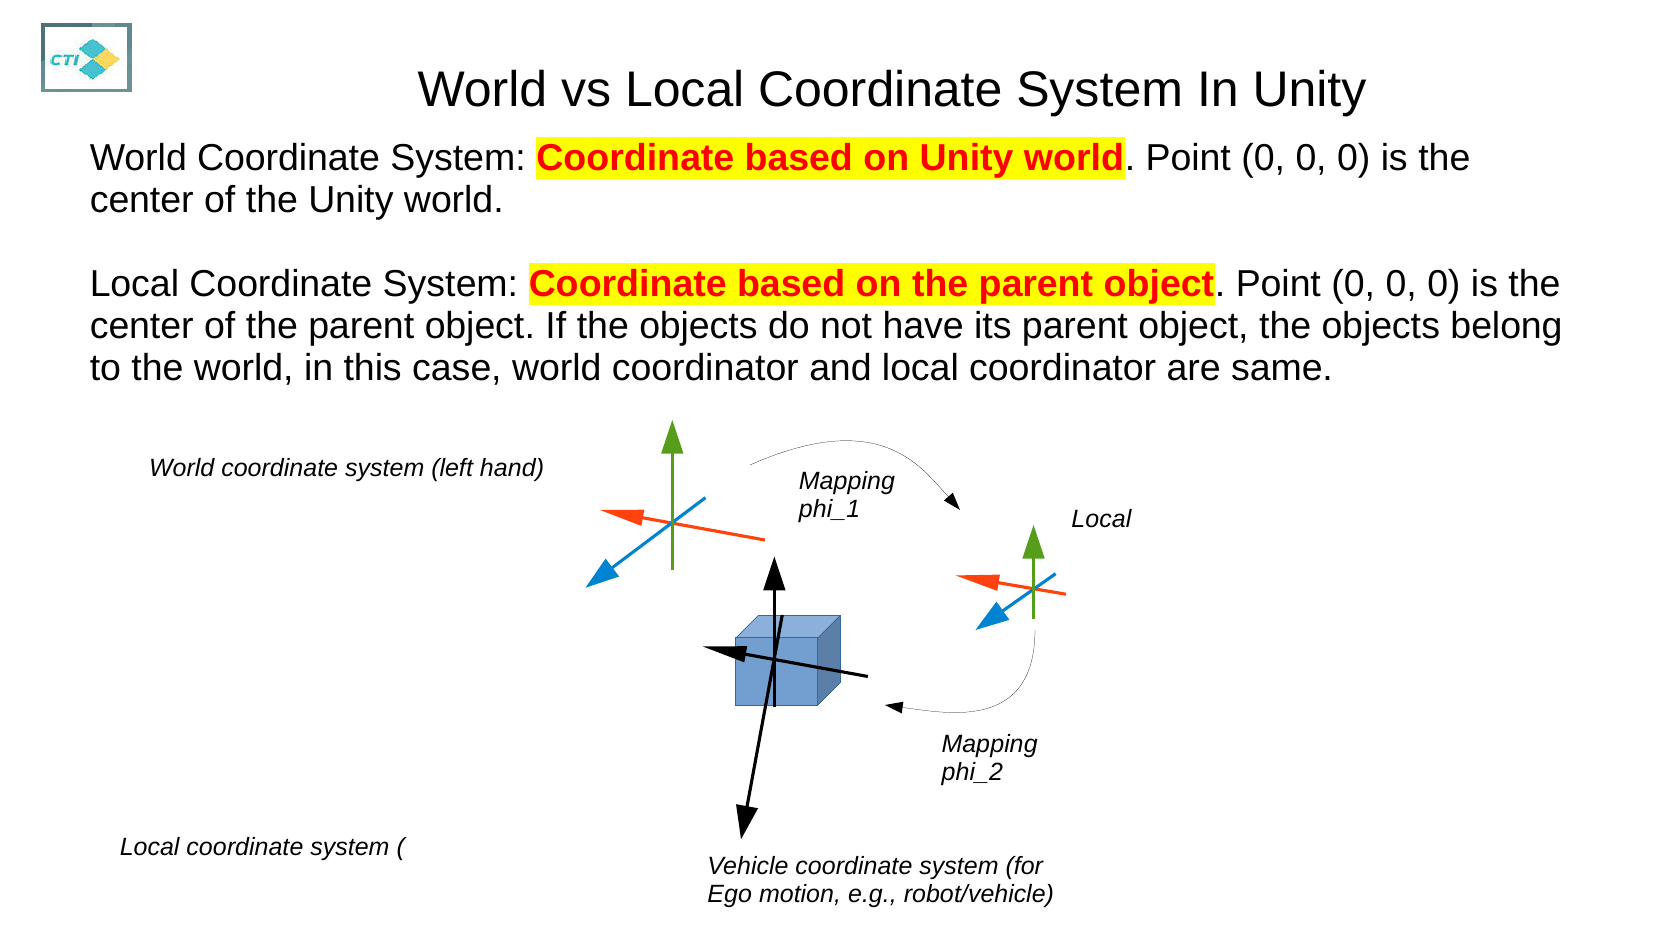

World vs Local Coordinate System In Unity
World Coordinate System: Coordinate based on Unity world. Point (0, 0, 0) is the center of the Unity world.
Local Coordinate System: Coordinate based on the parent object. Point (0, 0, 0) is the center of the parent object. If the objects do not have its parent object, the objects belong to the world, in this case, world coordinator and local coordinator are same.
World coordinate system (left hand)
Mapping phi_1
Local
Mapping phi_2
Local coordinate system (
Vehicle coordinate system (for Ego motion, e.g., robot/vehicle)